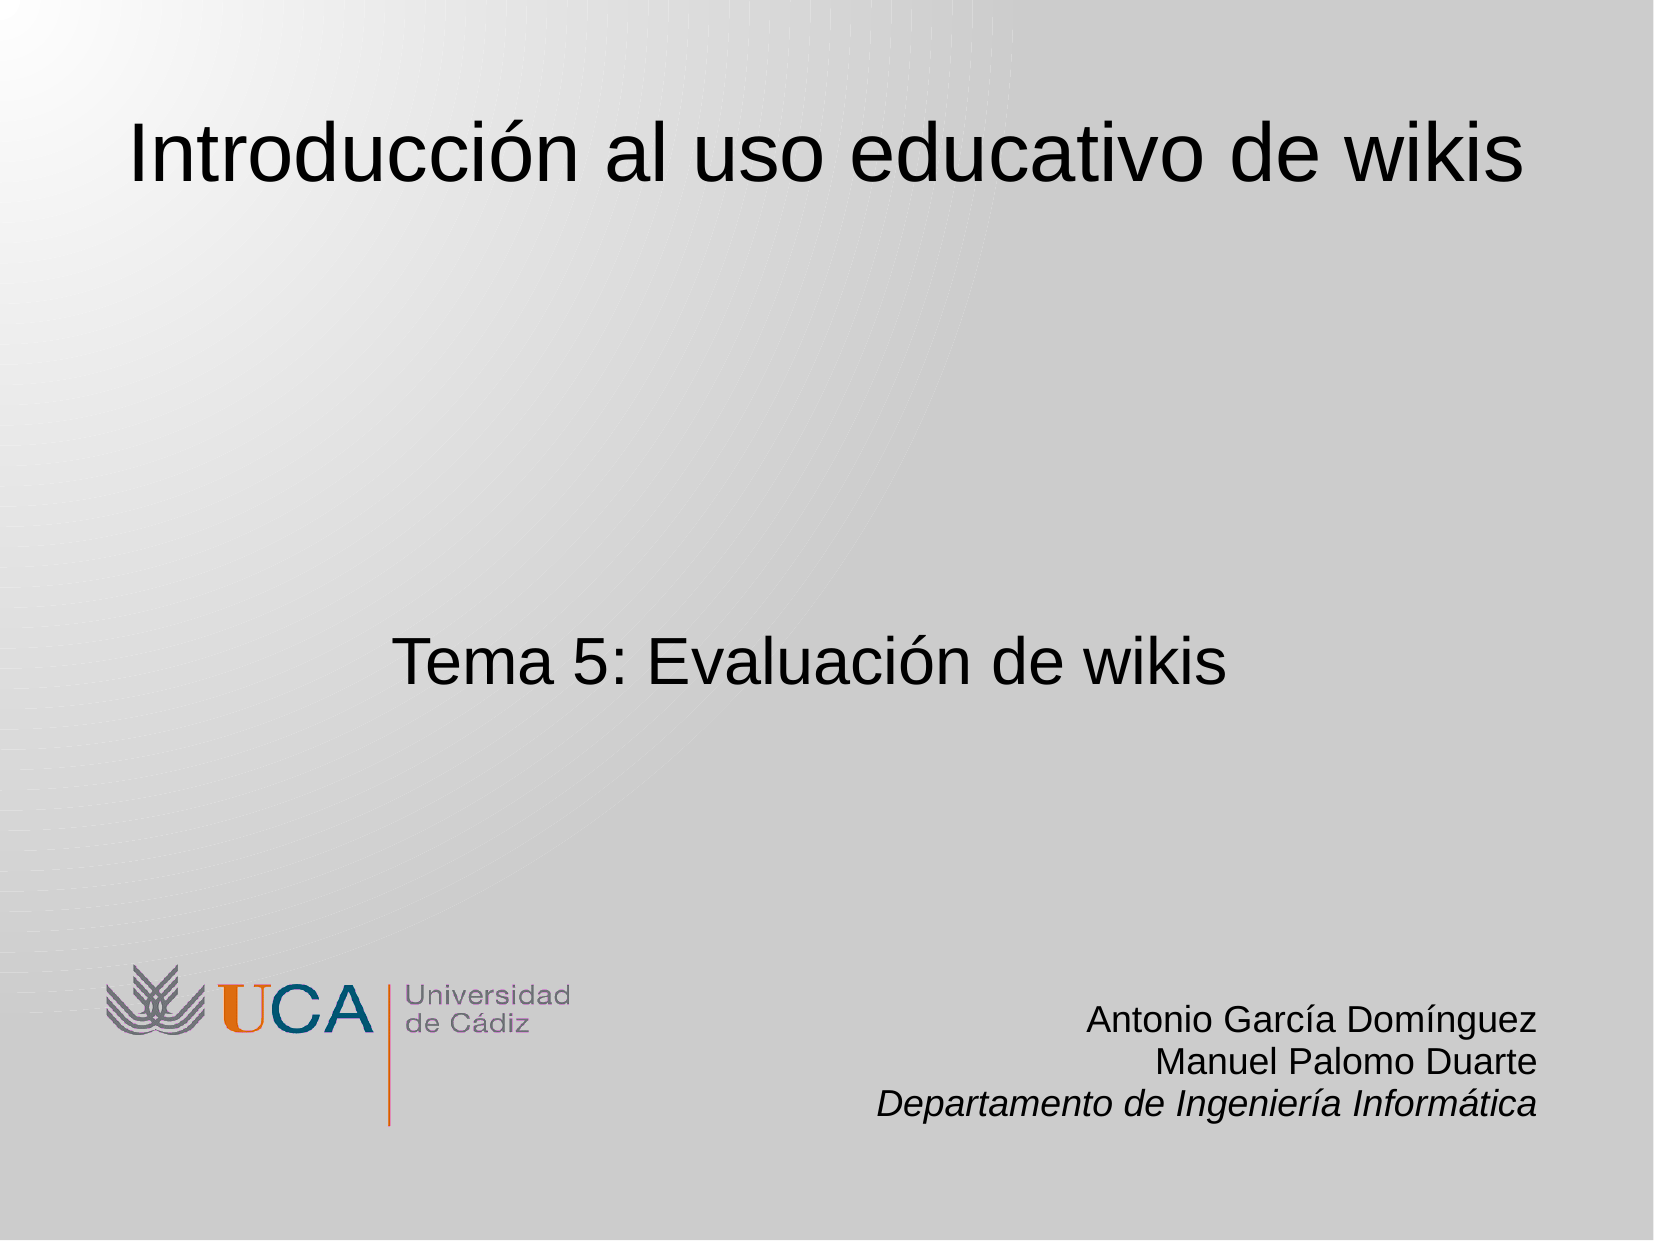

# Introducción al uso educativo de wikis
Tema 5: Evaluación de wikis
Antonio García Domínguez
Manuel Palomo Duarte
Departamento de Ingeniería Informática